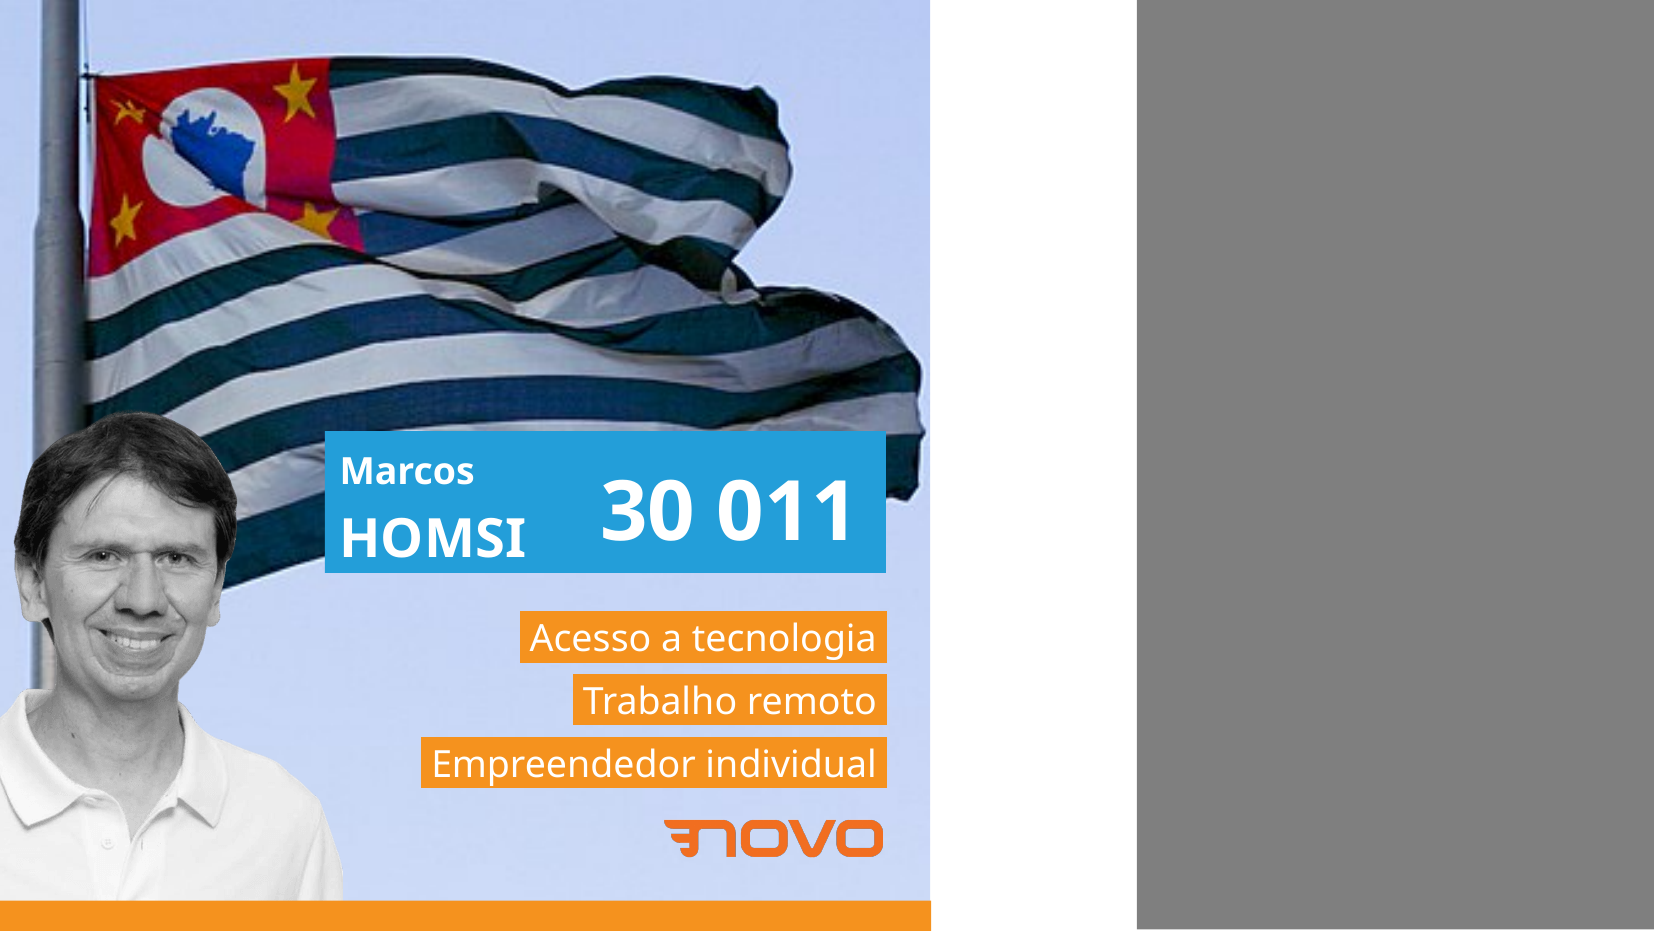

Marcos
HOMSI
30 011
 Acesso a tecnologia
 Trabalho remoto
 Empreendedor individual